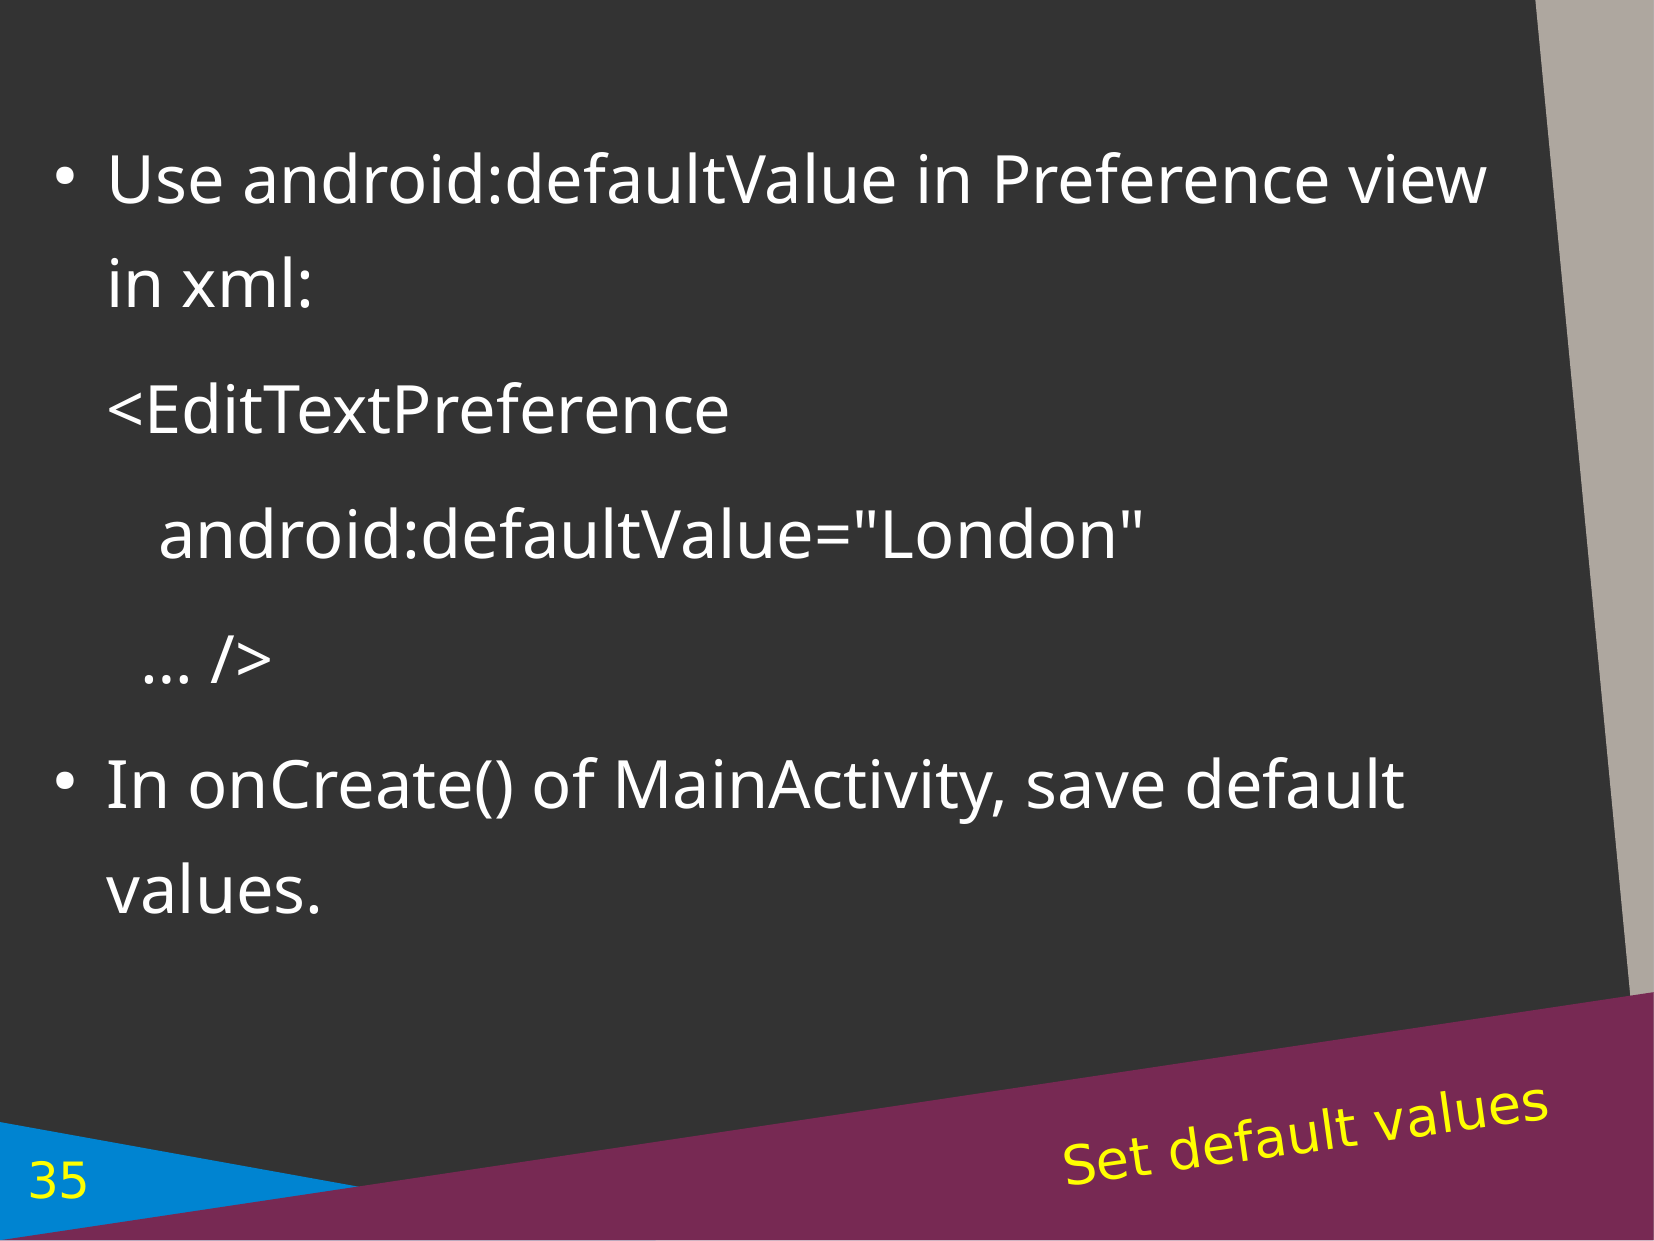

Use android:defaultValue in Preference view in xml:
<EditTextPreference
 android:defaultValue="London"
 … />
In onCreate() of MainActivity, save default values.
# Set default values
35